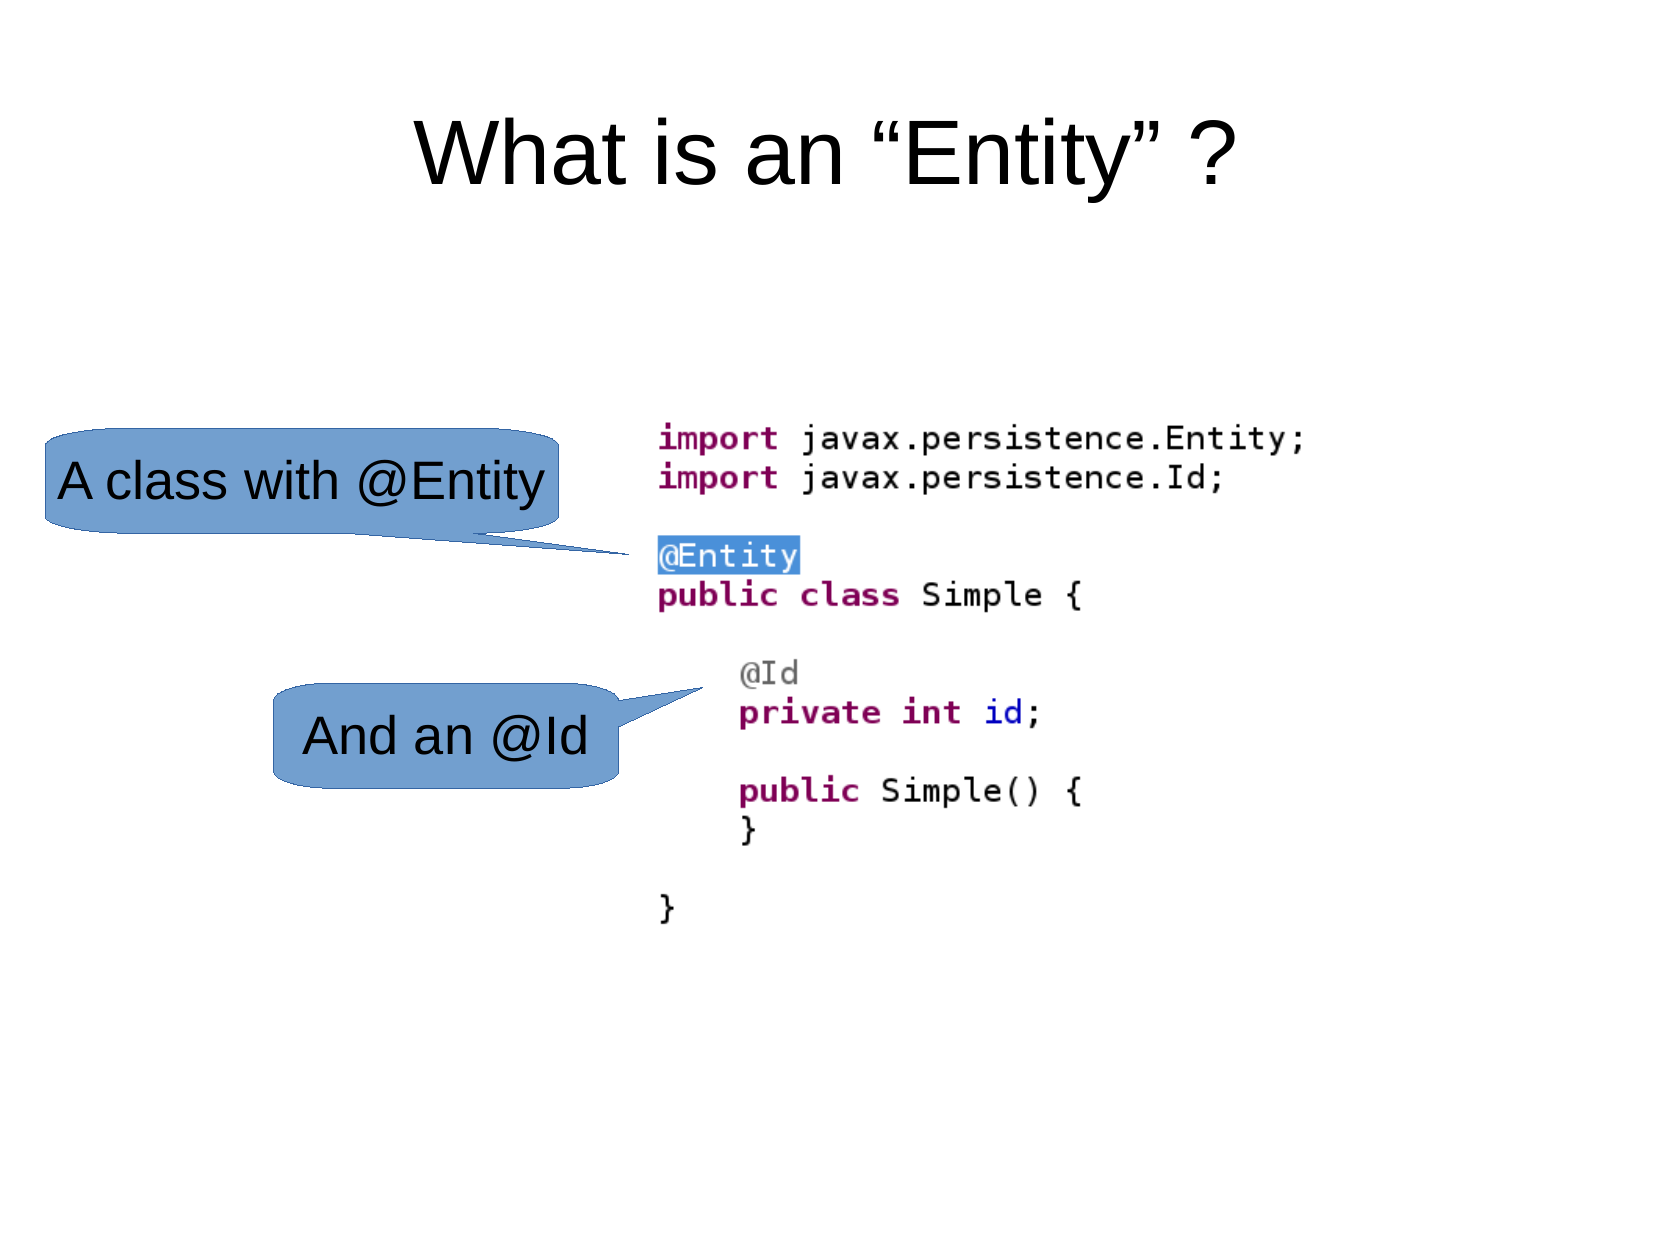

# What is an “Entity” ?
A class with @Entity
And an @Id